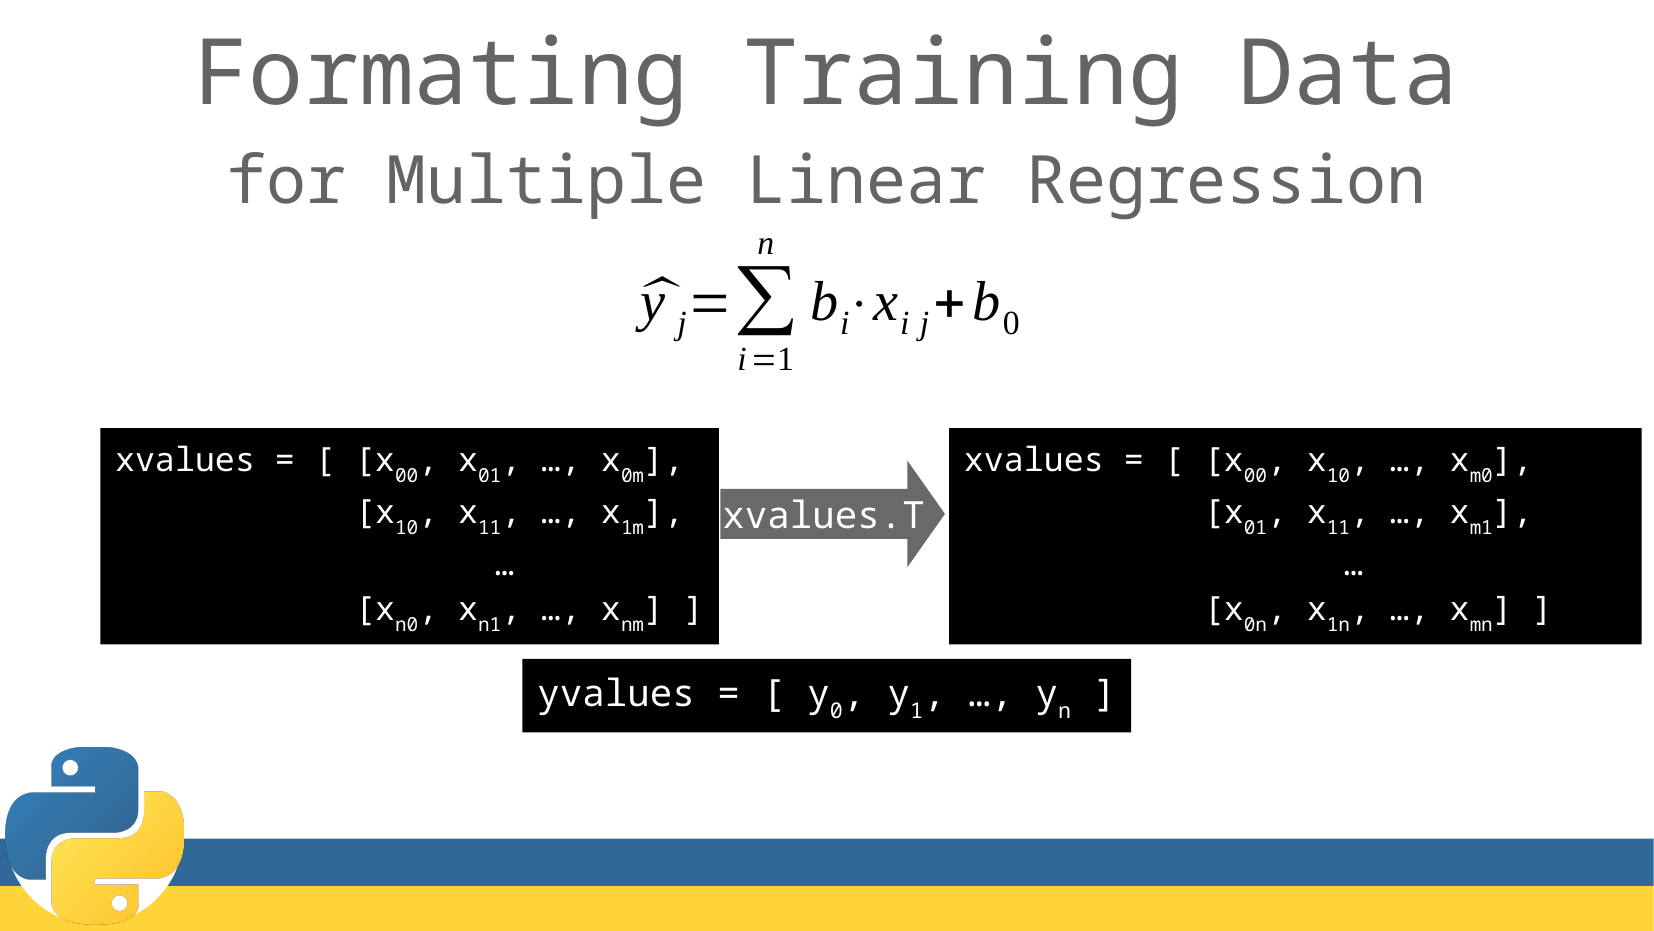

# Formating Training Data for Multiple Linear Regression
xvalues = [ [x00, x01, …, x0m],
 [x10, x11, …, x1m],
 …
 [xn0, xn1, …, xnm] ]
xvalues = [ [x00, x10, …, xm0],
 [x01, x11, …, xm1],
 …
 [x0n, x1n, …, xmn] ]
xvalues.T
yvalues = [ y0, y1, …, yn ]